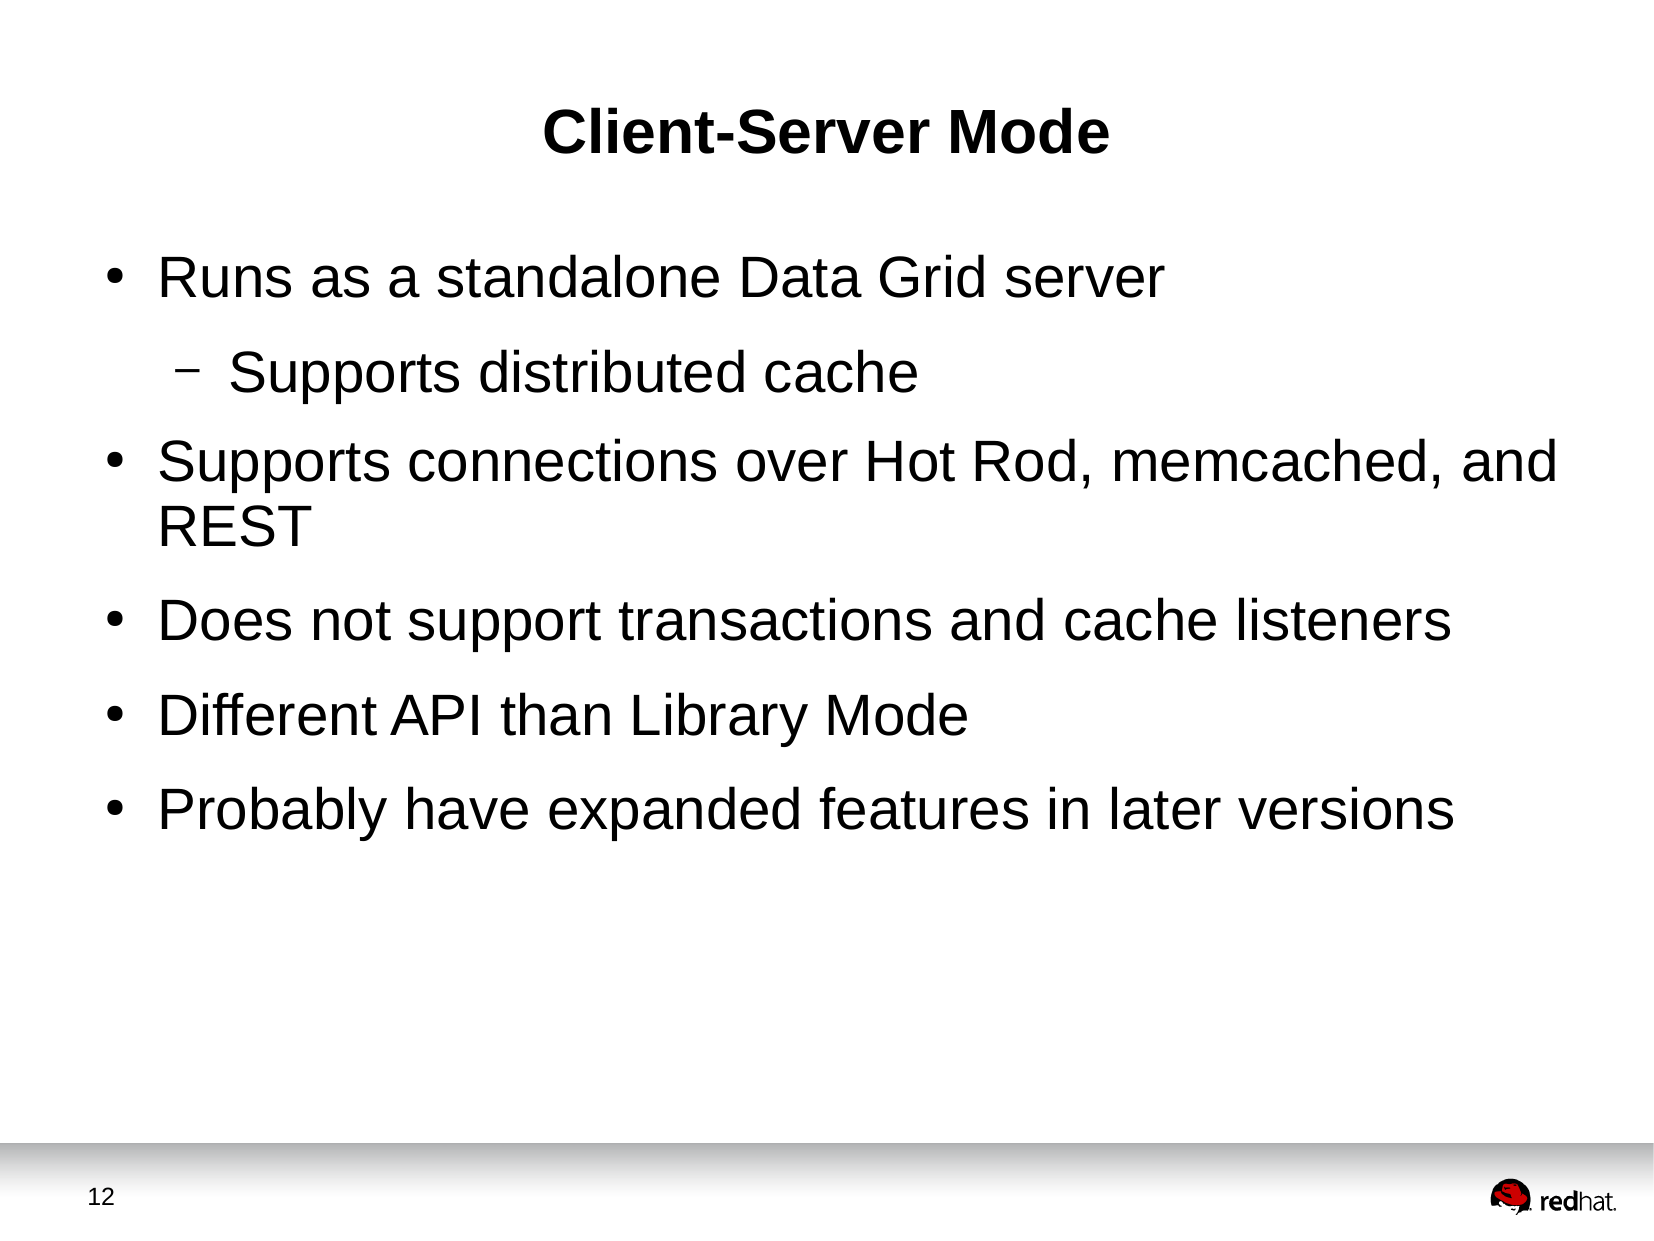

# Client-Server Mode
Runs as a standalone Data Grid server
Supports distributed cache
Supports connections over Hot Rod, memcached, and REST
Does not support transactions and cache listeners
Different API than Library Mode
Probably have expanded features in later versions